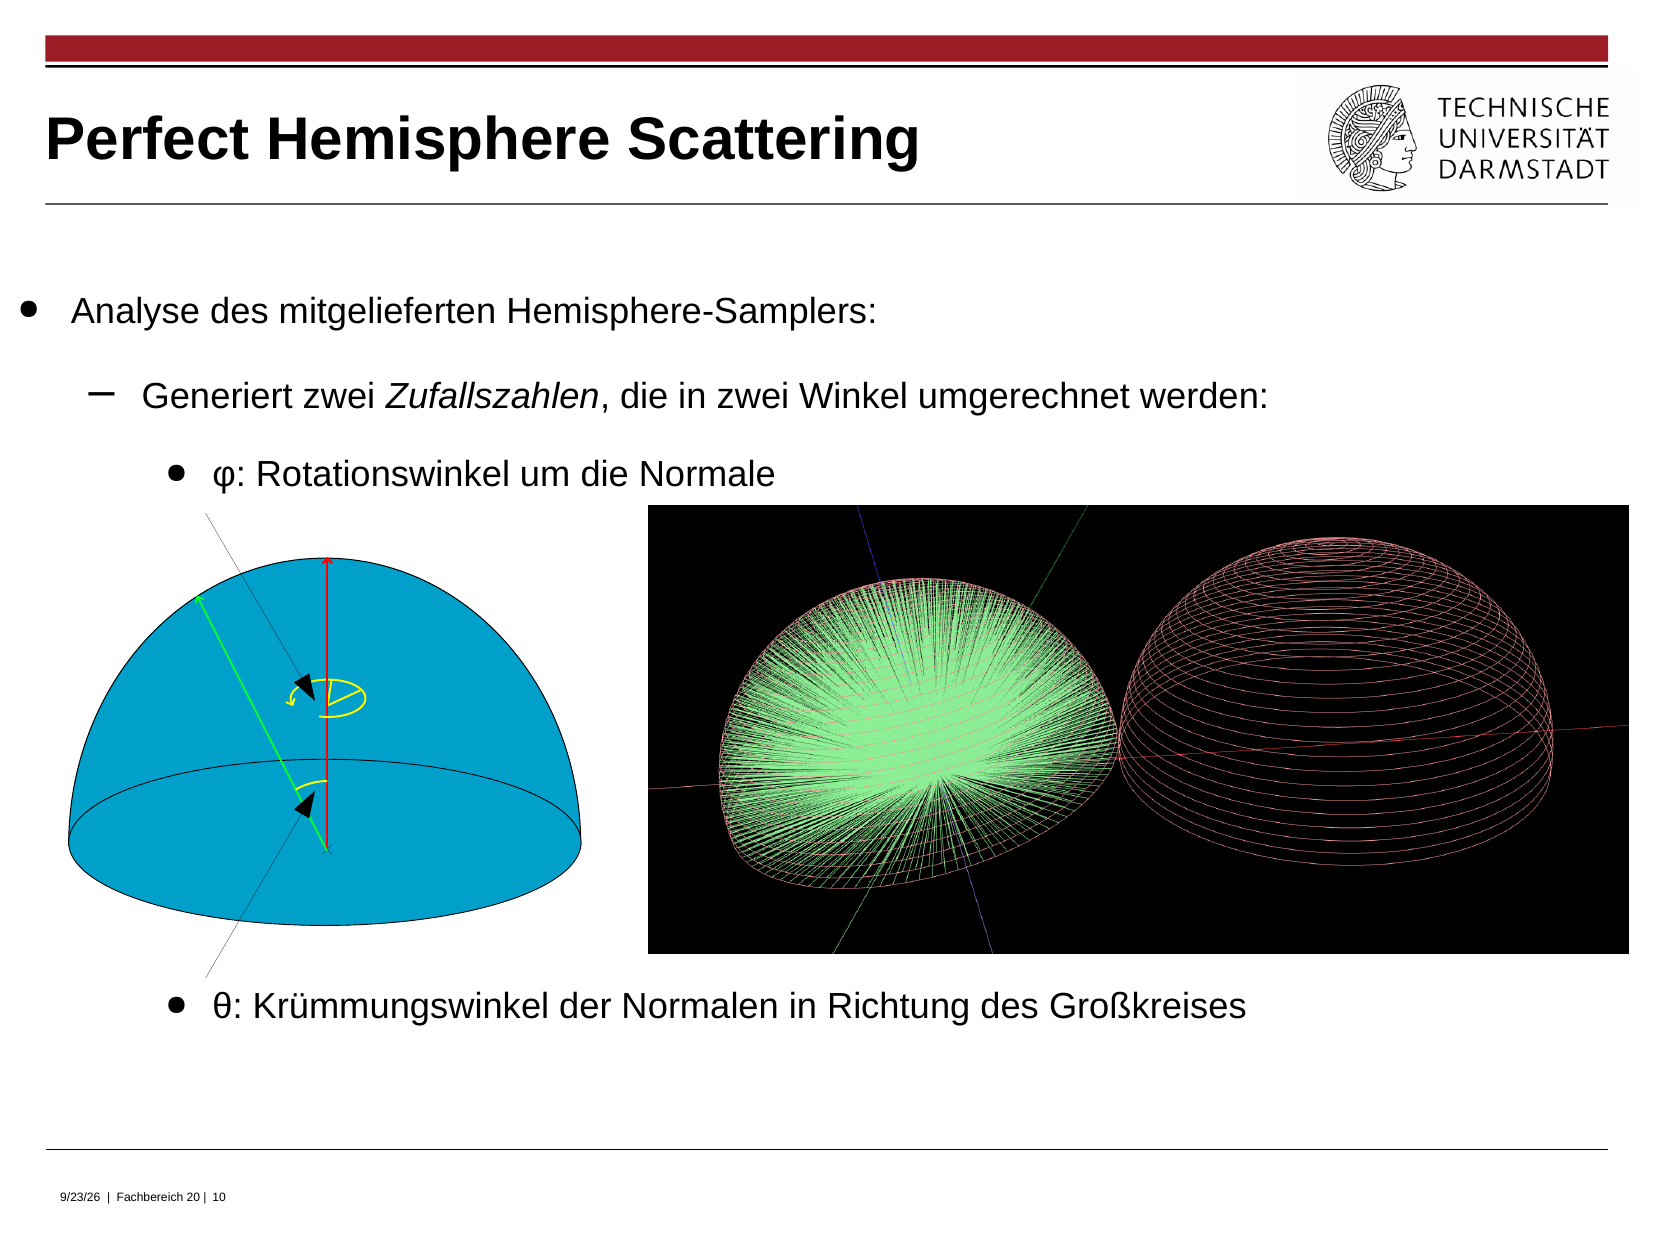

# Perfect Hemisphere Scattering
Analyse des mitgelieferten Hemisphere-Samplers:
Generiert zwei Zufallszahlen, die in zwei Winkel umgerechnet werden:
φ: Rotationswinkel um die Normale
θ: Krümmungswinkel der Normalen in Richtung des Großkreises